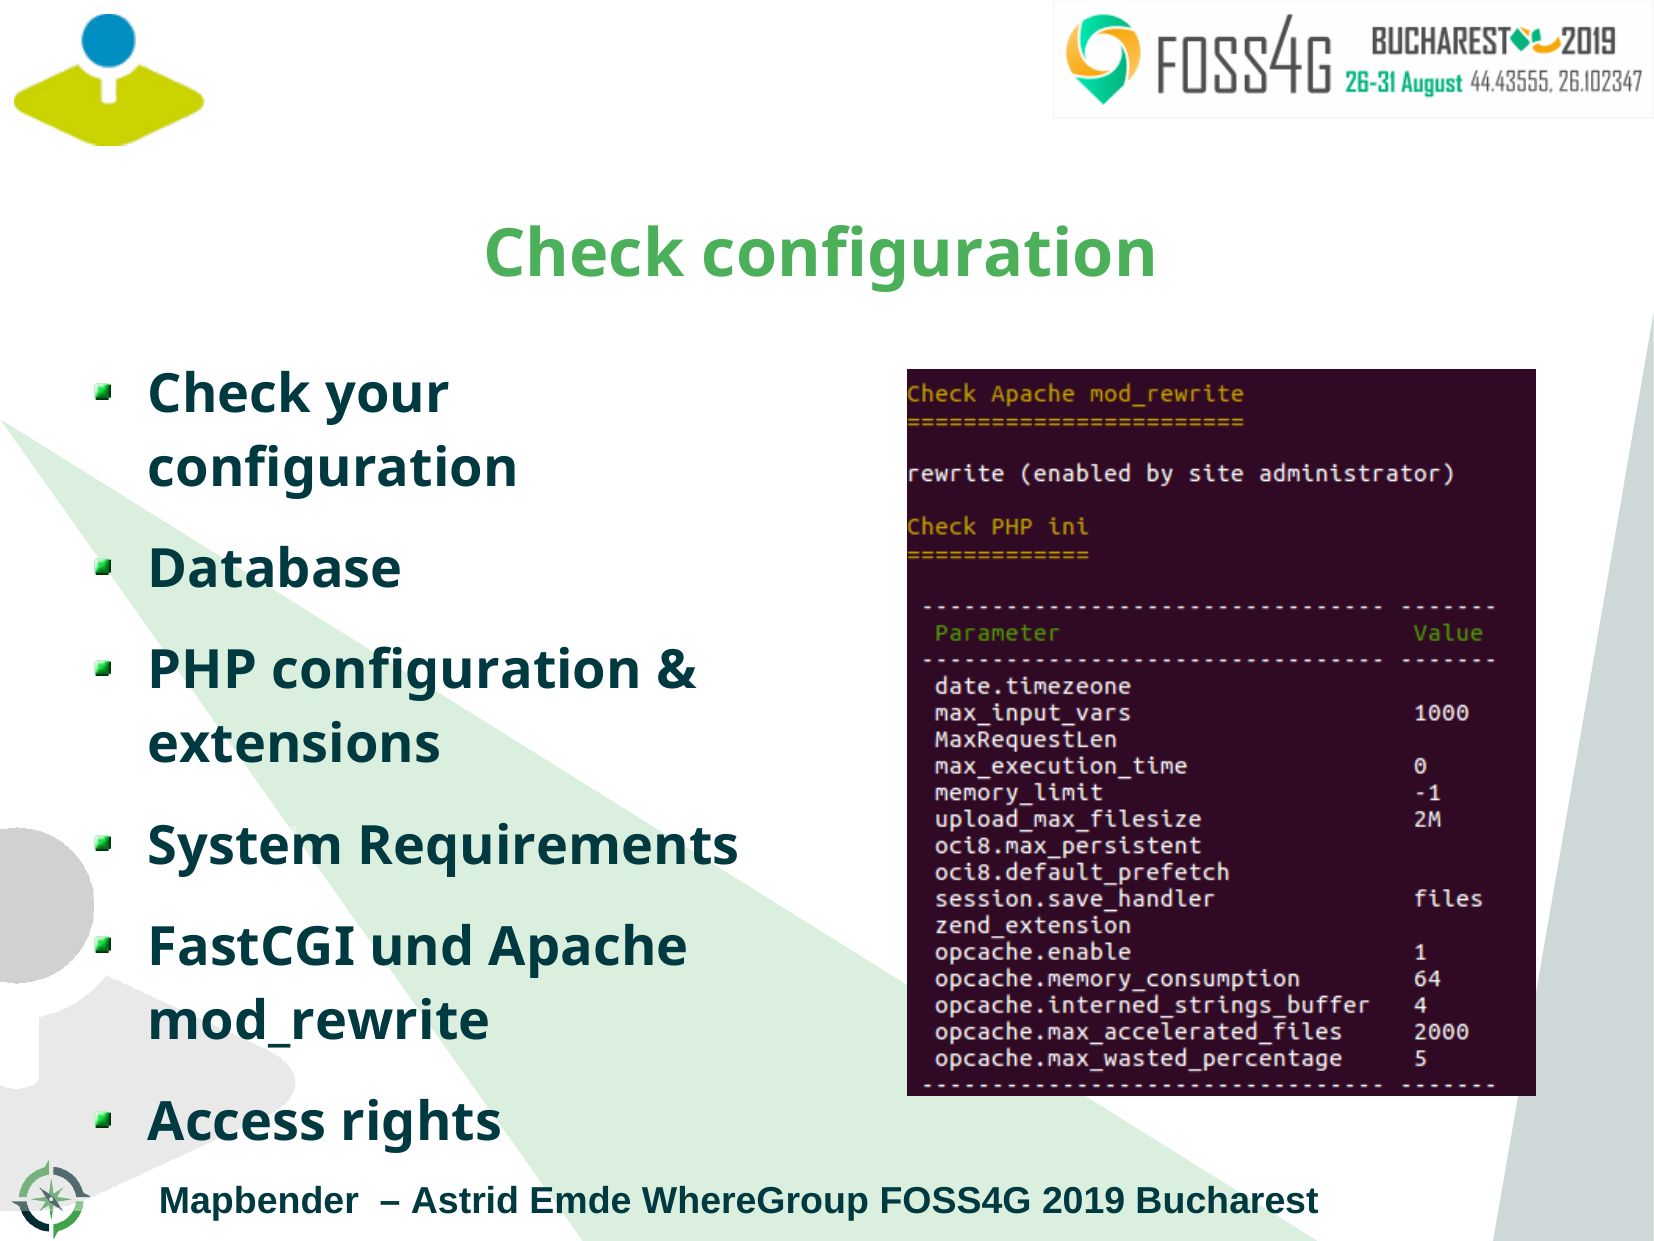

# Check configuration
Check your configuration
Database
PHP configuration & extensions
System Requirements
FastCGI und Apache mod_rewrite
Access rights